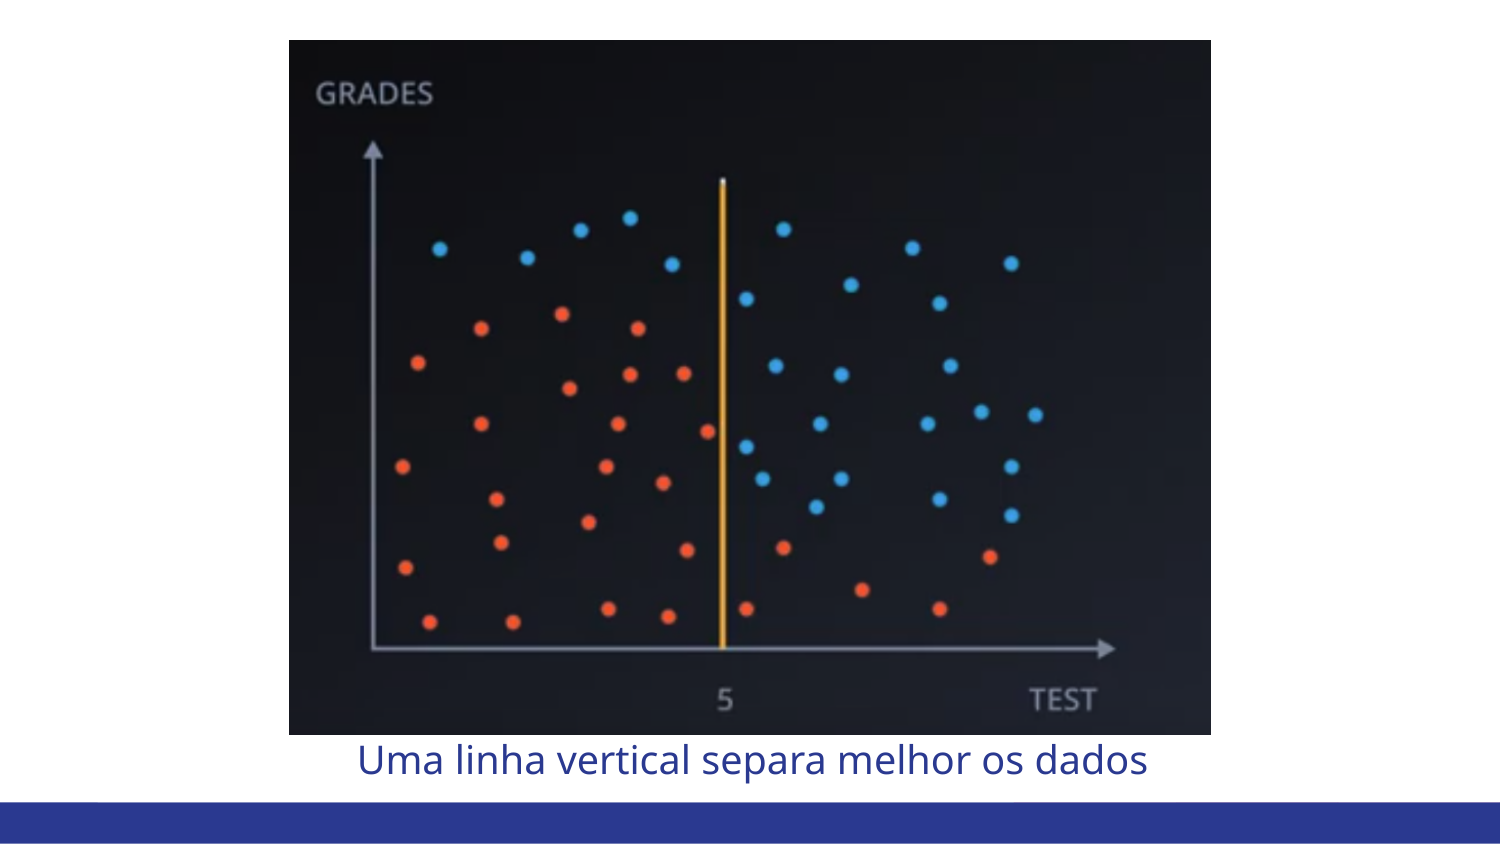

# Uma linha vertical separa melhor os dados